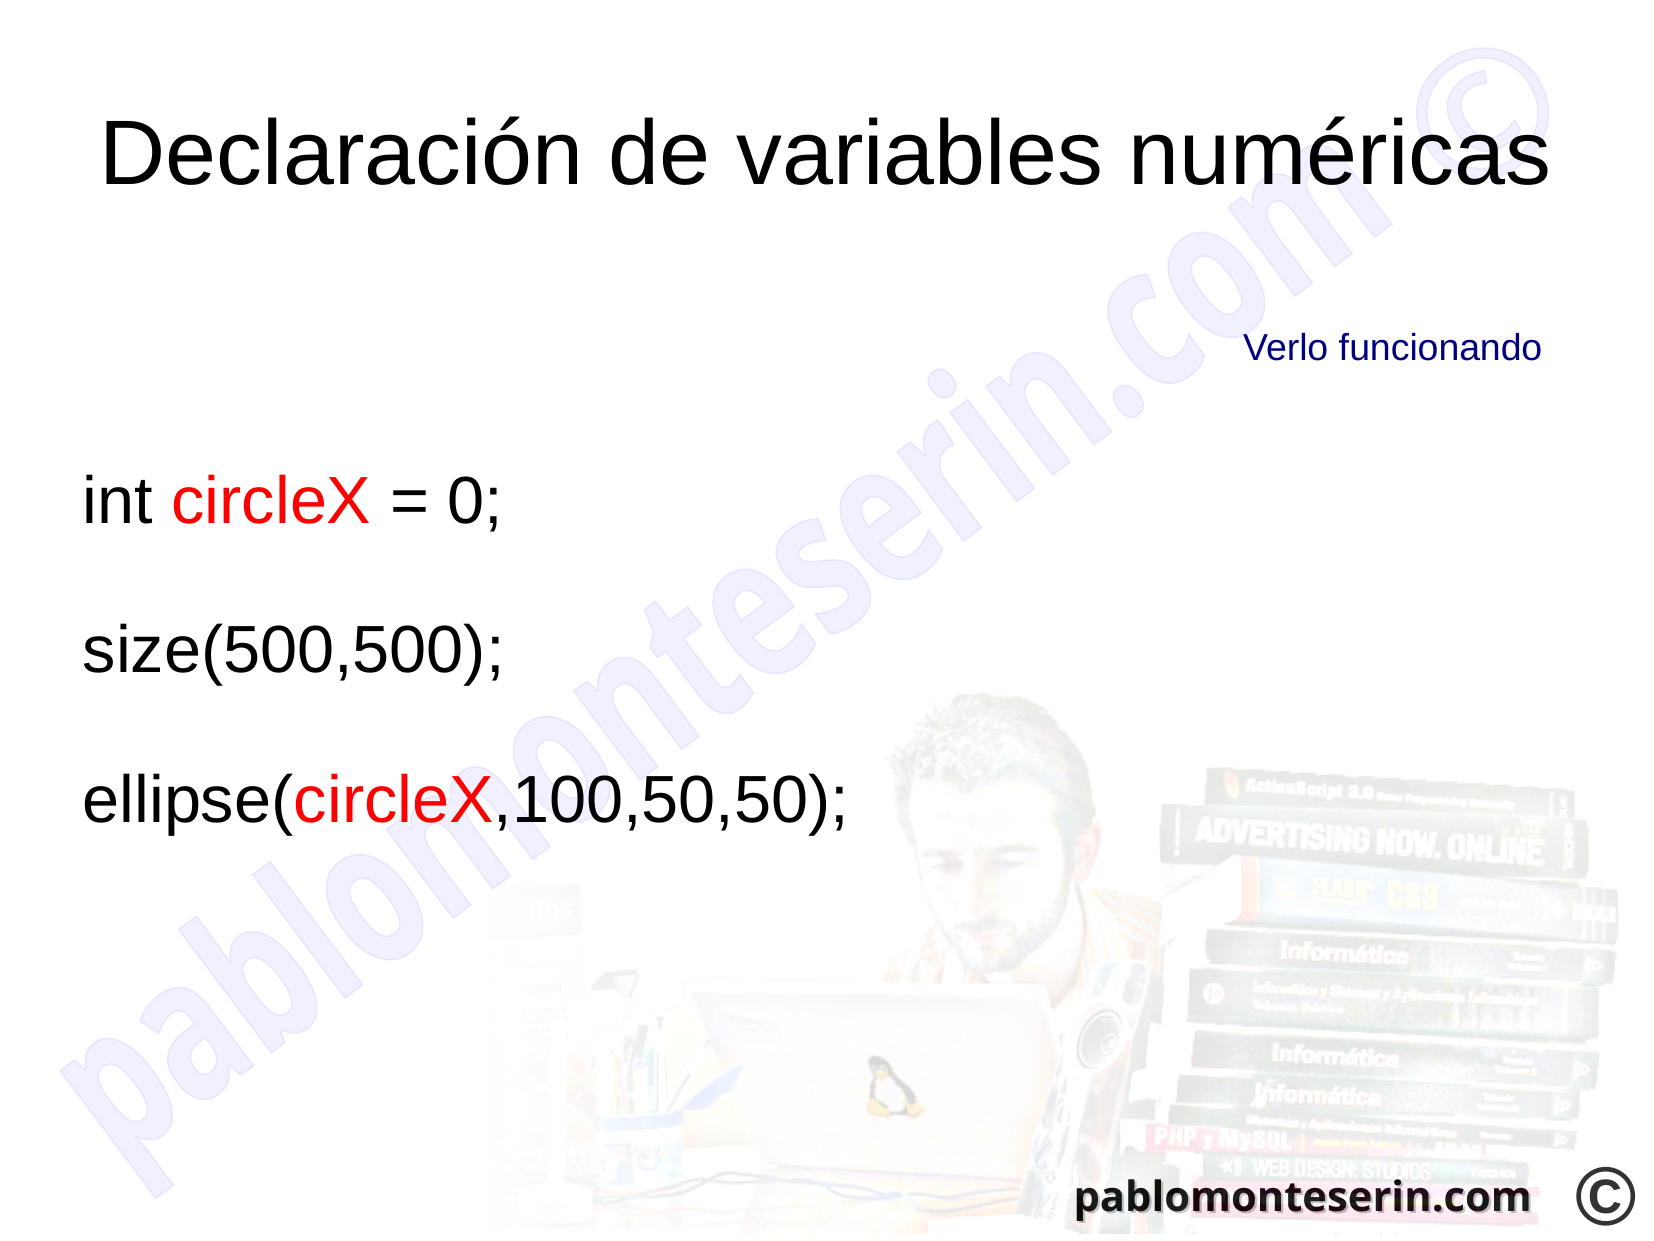

# Declaración de variables numéricas
int circleX = 0;
size(500,500);
ellipse(circleX,100,50,50);
Verlo funcionando